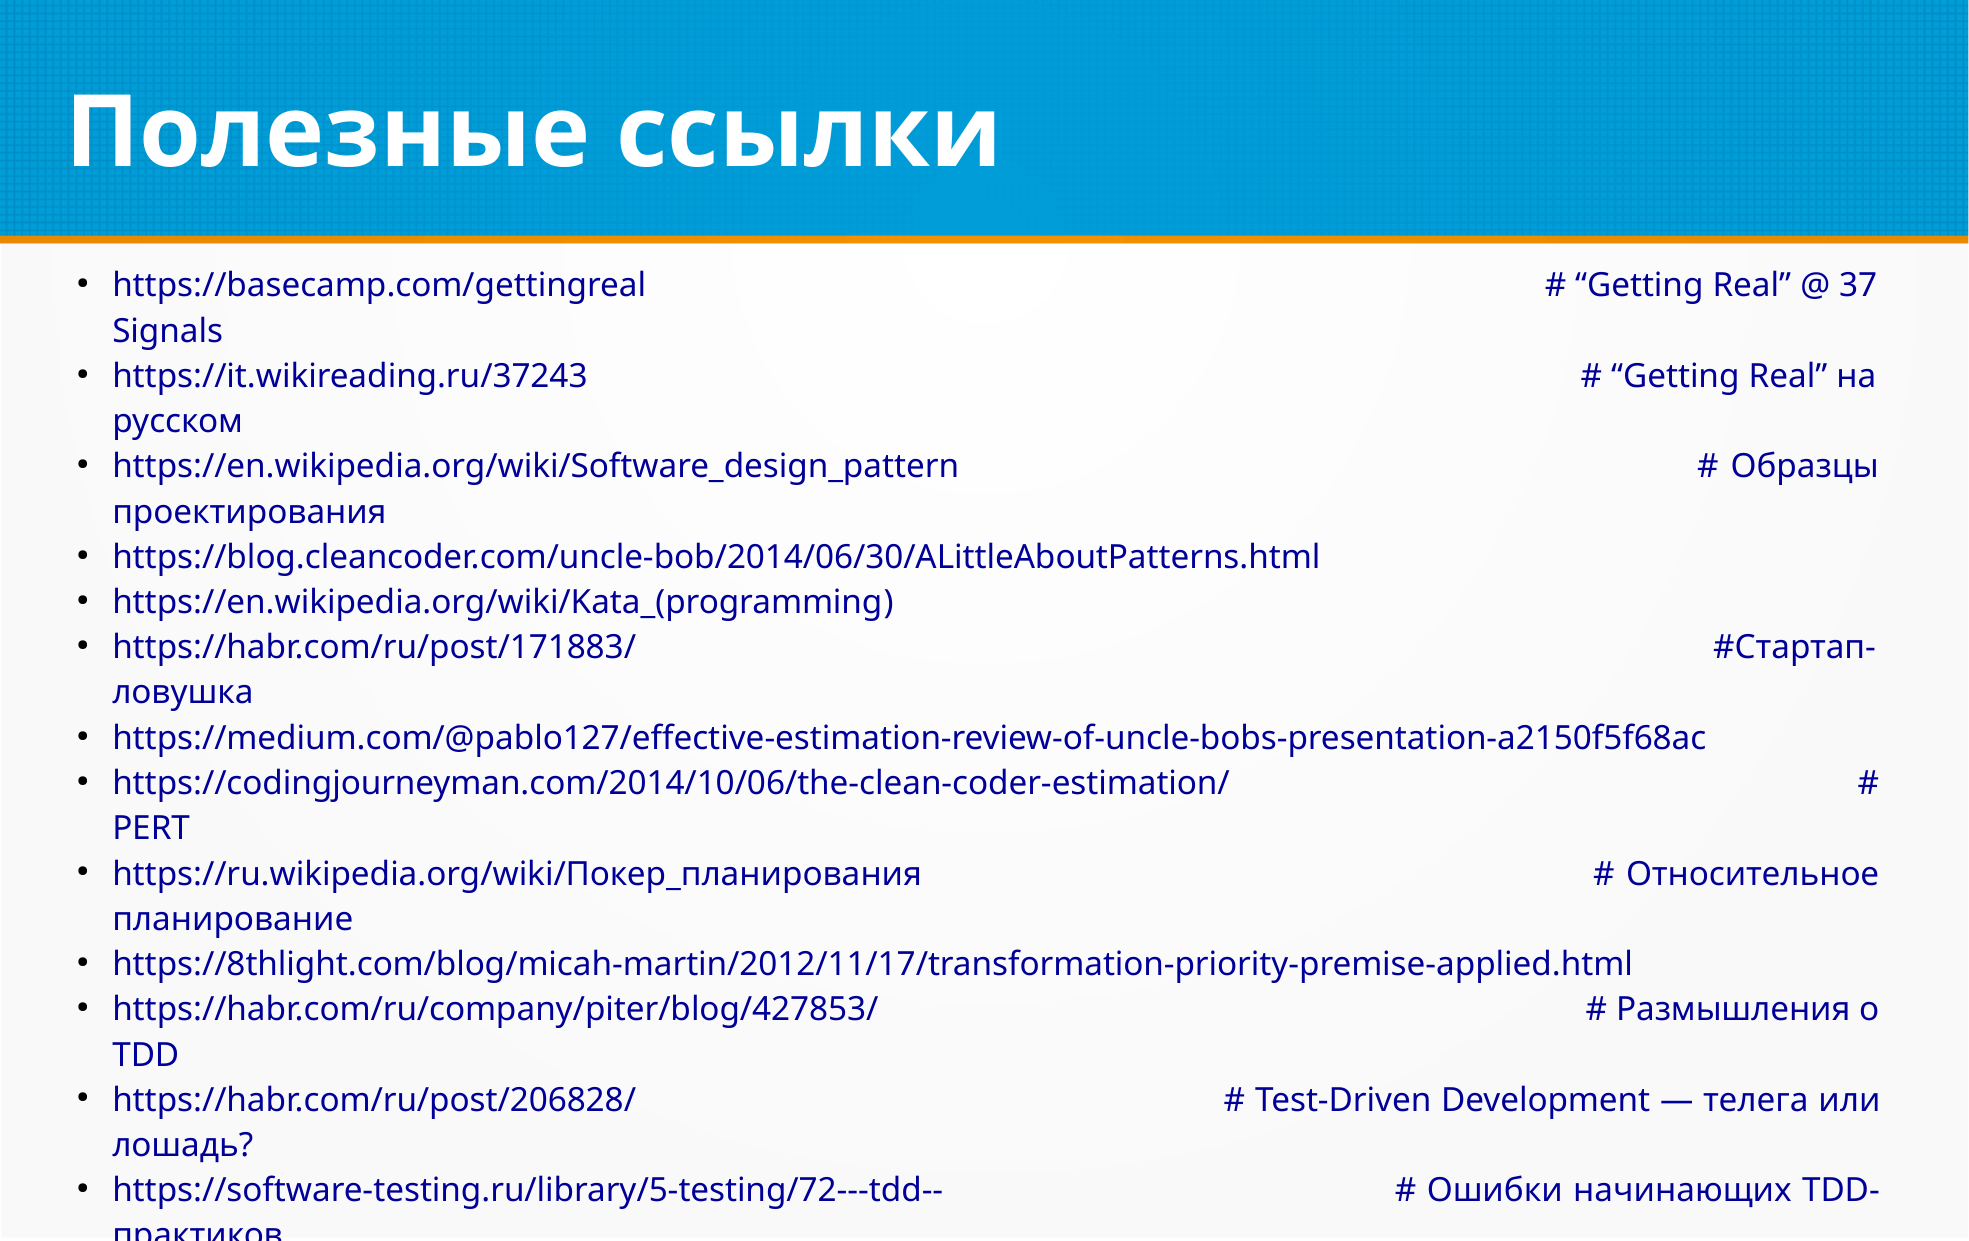

Полезные ссылки
https://basecamp.com/gettingreal # “Getting Real” @ 37 Signals
https://it.wikireading.ru/37243 # “Getting Real” на русском
https://en.wikipedia.org/wiki/Software_design_pattern # Образцы проектирования
https://blog.cleancoder.com/uncle-bob/2014/06/30/ALittleAboutPatterns.html
https://en.wikipedia.org/wiki/Kata_(programming)
https://habr.com/ru/post/171883/ #Стартап-ловушка
https://medium.com/@pablo127/effective-estimation-review-of-uncle-bobs-presentation-a2150f5f68ac
https://codingjourneyman.com/2014/10/06/the-clean-coder-estimation/ # PERT
https://ru.wikipedia.org/wiki/Покер_планирования # Относительное планирование
https://8thlight.com/blog/micah-martin/2012/11/17/transformation-priority-premise-applied.html
https://habr.com/ru/company/piter/blog/427853/ # Размышления о TDD
https://habr.com/ru/post/206828/ # Test-Driven Development — телега или лошадь?
https://software-testing.ru/library/5-testing/72---tdd-- # Ошибки начинающих TDD-практиков
https://habr.com/ru/post/459620/ # Всё, что вы хотите узнать о Driven Development
https://habr.com/ru/company/edison/blog/313410/ # Как объяснить бабушке, что такое Agile
https://habr.com/ru/post/131926/ # Почему Agile вам не подходит
https://habr.com/ru/post/695554/ # У вас не Agile
https://worksection.com/blog/work-in-progress.html # WIP-лимит в жизни, в работе, в семье
https://habr.com/ru/post/352282/ # Continuous Integration для новичков
https://habr.com/ru/company/southbridge/blog/691782/ # CI/CD: как, зачем, для чего
https://lifehacker.ru/cennyj-sotrudnik/ # 5 установок, которые отличают ценных сотрудников от обычных